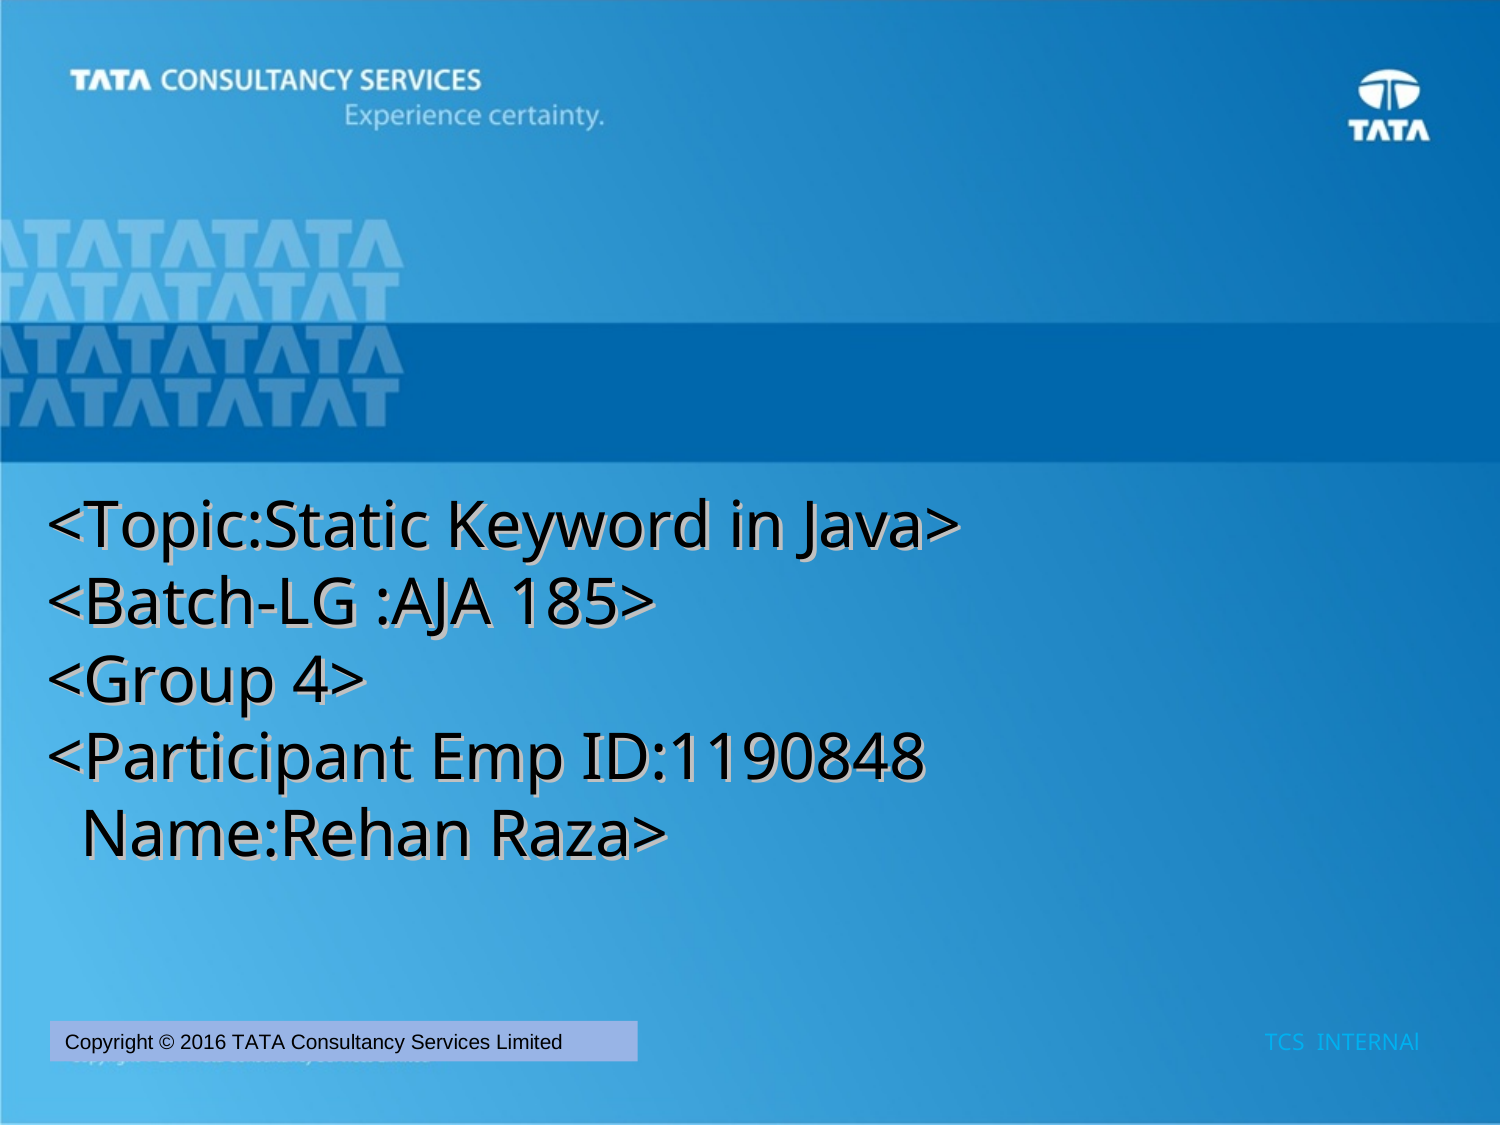

<Topic:Static Keyword in Java>
<Batch-LG :AJA 185>
<Group 4>
<Participant Emp ID:1190848
 Name:Rehan Raza>
TCS INTERNAl
Copyright © 2016 TATA Consultancy Services Limited